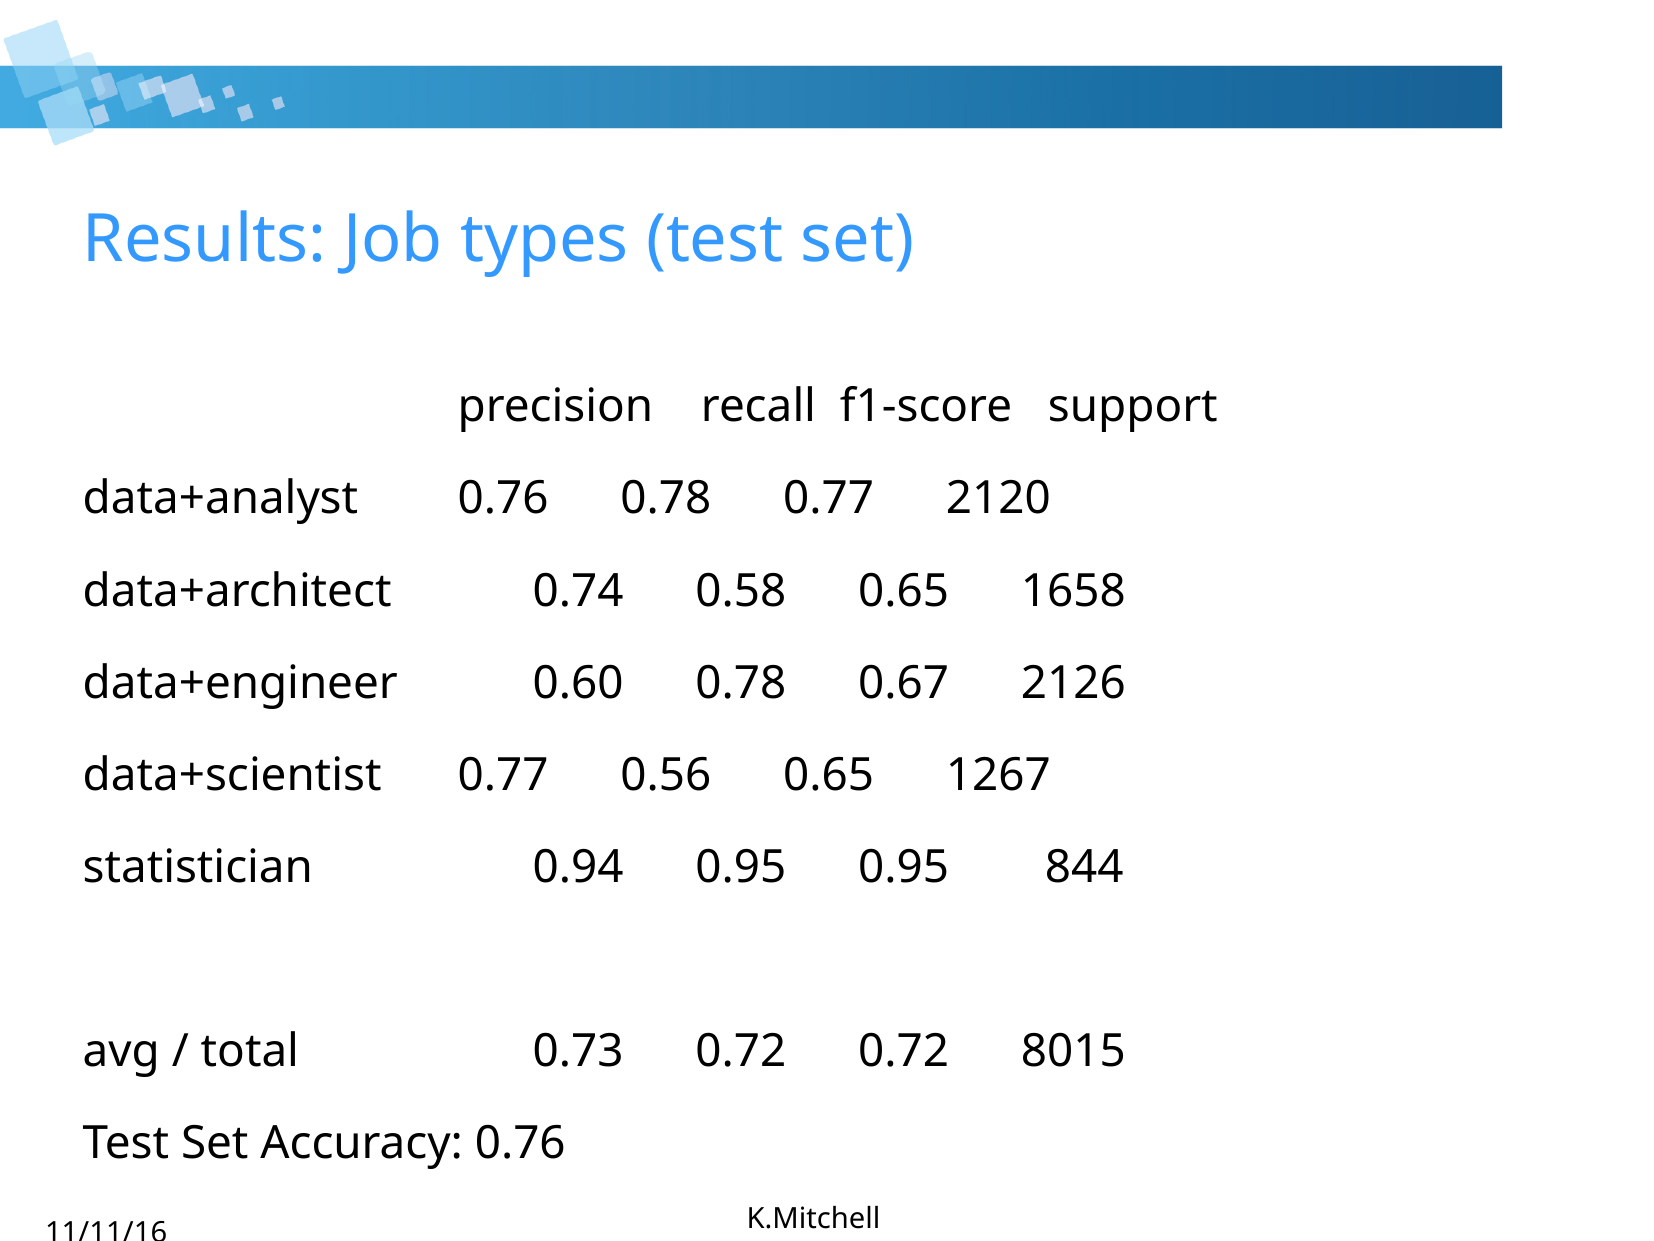

# Results: Job types (test set)
 			precision recall f1-score support
data+analyst		0.76 0.78 0.77 2120
data+architect		0.74 0.58 0.65 1658
data+engineer		0.60 0.78 0.67 2126
data+scientist		0.77 0.56 0.65 1267
statistician			0.94 0.95 0.95 844
avg / total 		0.73 0.72 0.72 8015
Test Set Accuracy: 0.76
K.Mitchell